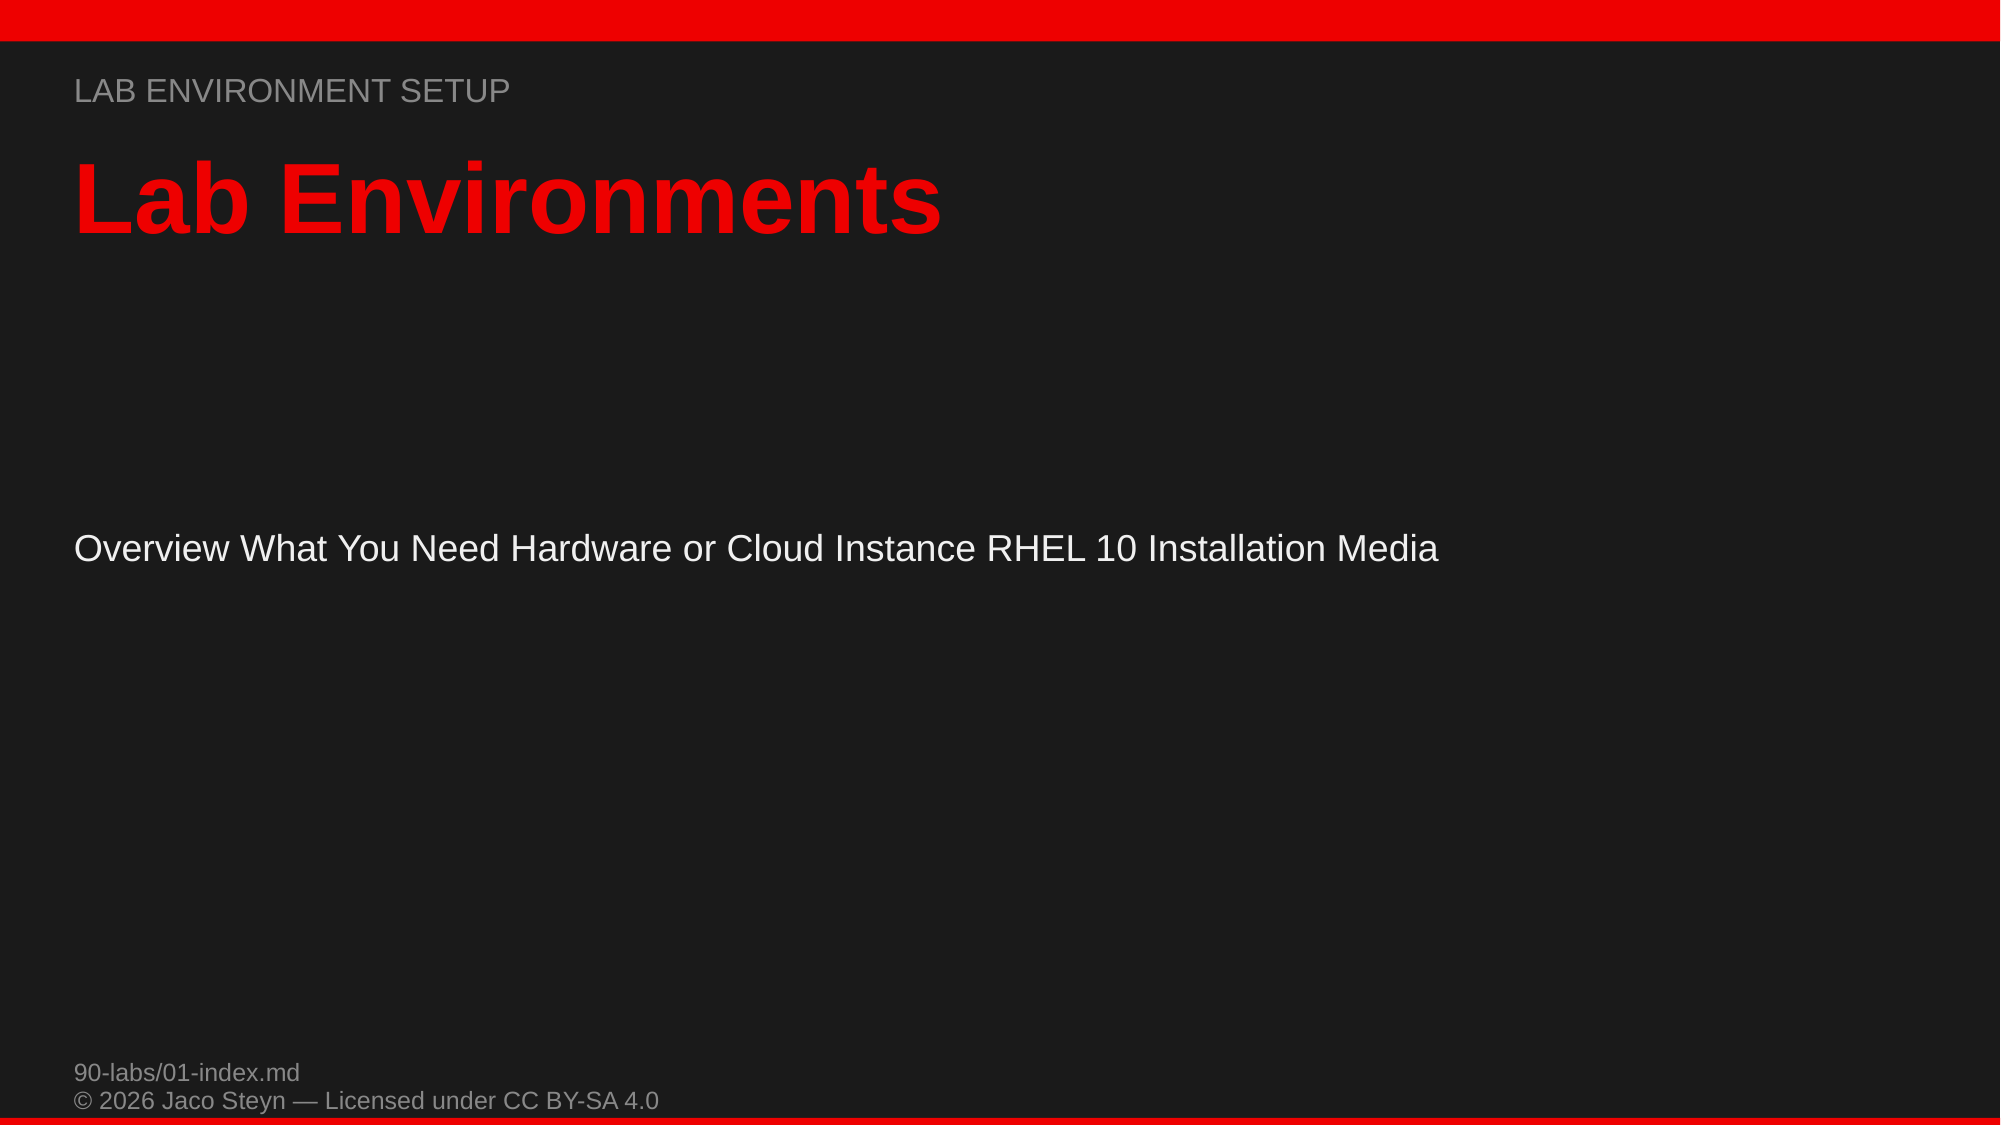

LAB ENVIRONMENT SETUP
Lab Environments
Overview What You Need Hardware or Cloud Instance RHEL 10 Installation Media
90-labs/01-index.md
© 2026 Jaco Steyn — Licensed under CC BY-SA 4.0